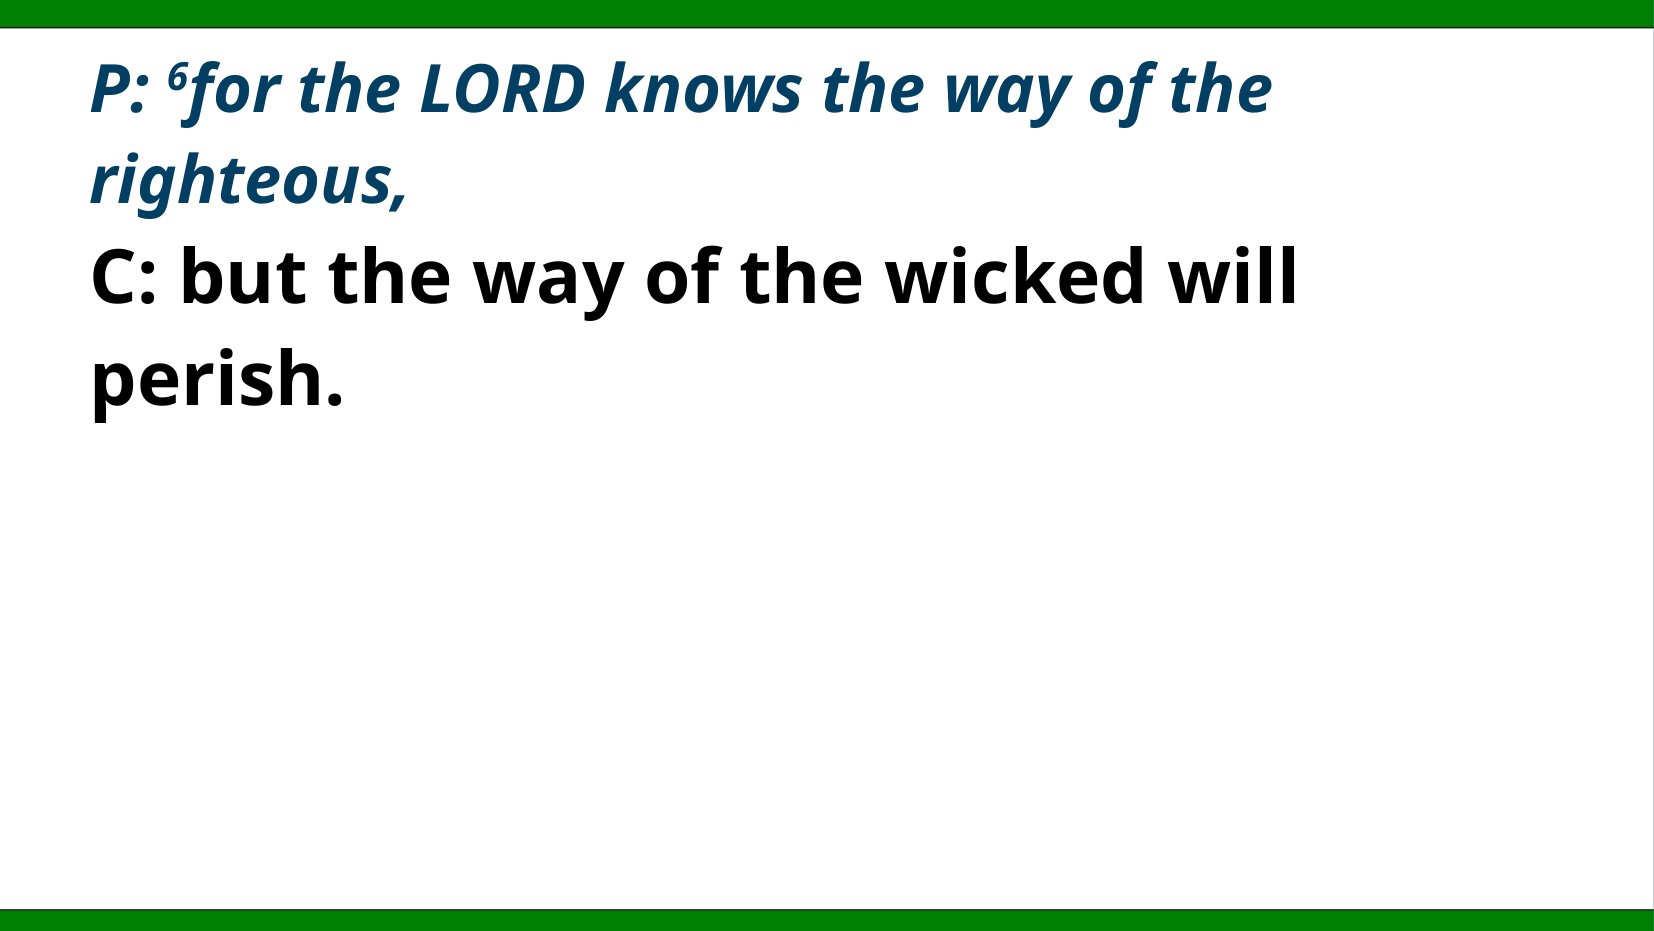

P: 6for the Lord knows the way of the righteous,
C: but the way of the wicked will perish.